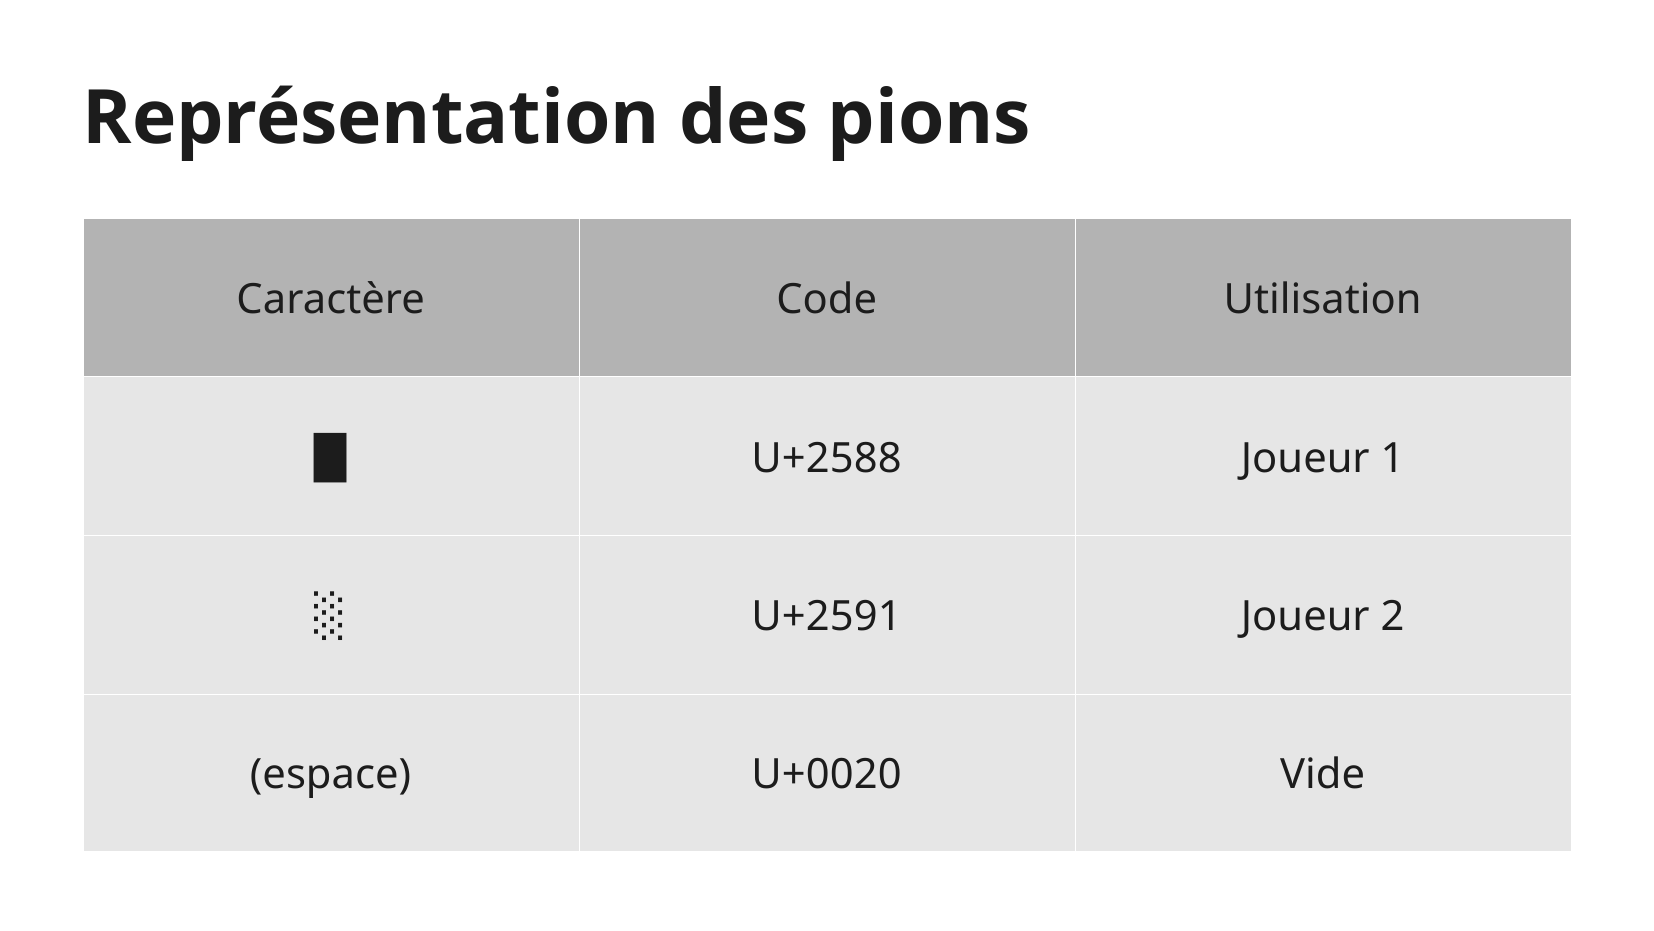

# Représentation des pions
| Caractère | Code | Utilisation |
| --- | --- | --- |
| █ | U+2588 | Joueur 1 |
| ░ | U+2591 | Joueur 2 |
| (espace) | U+0020 | Vide |